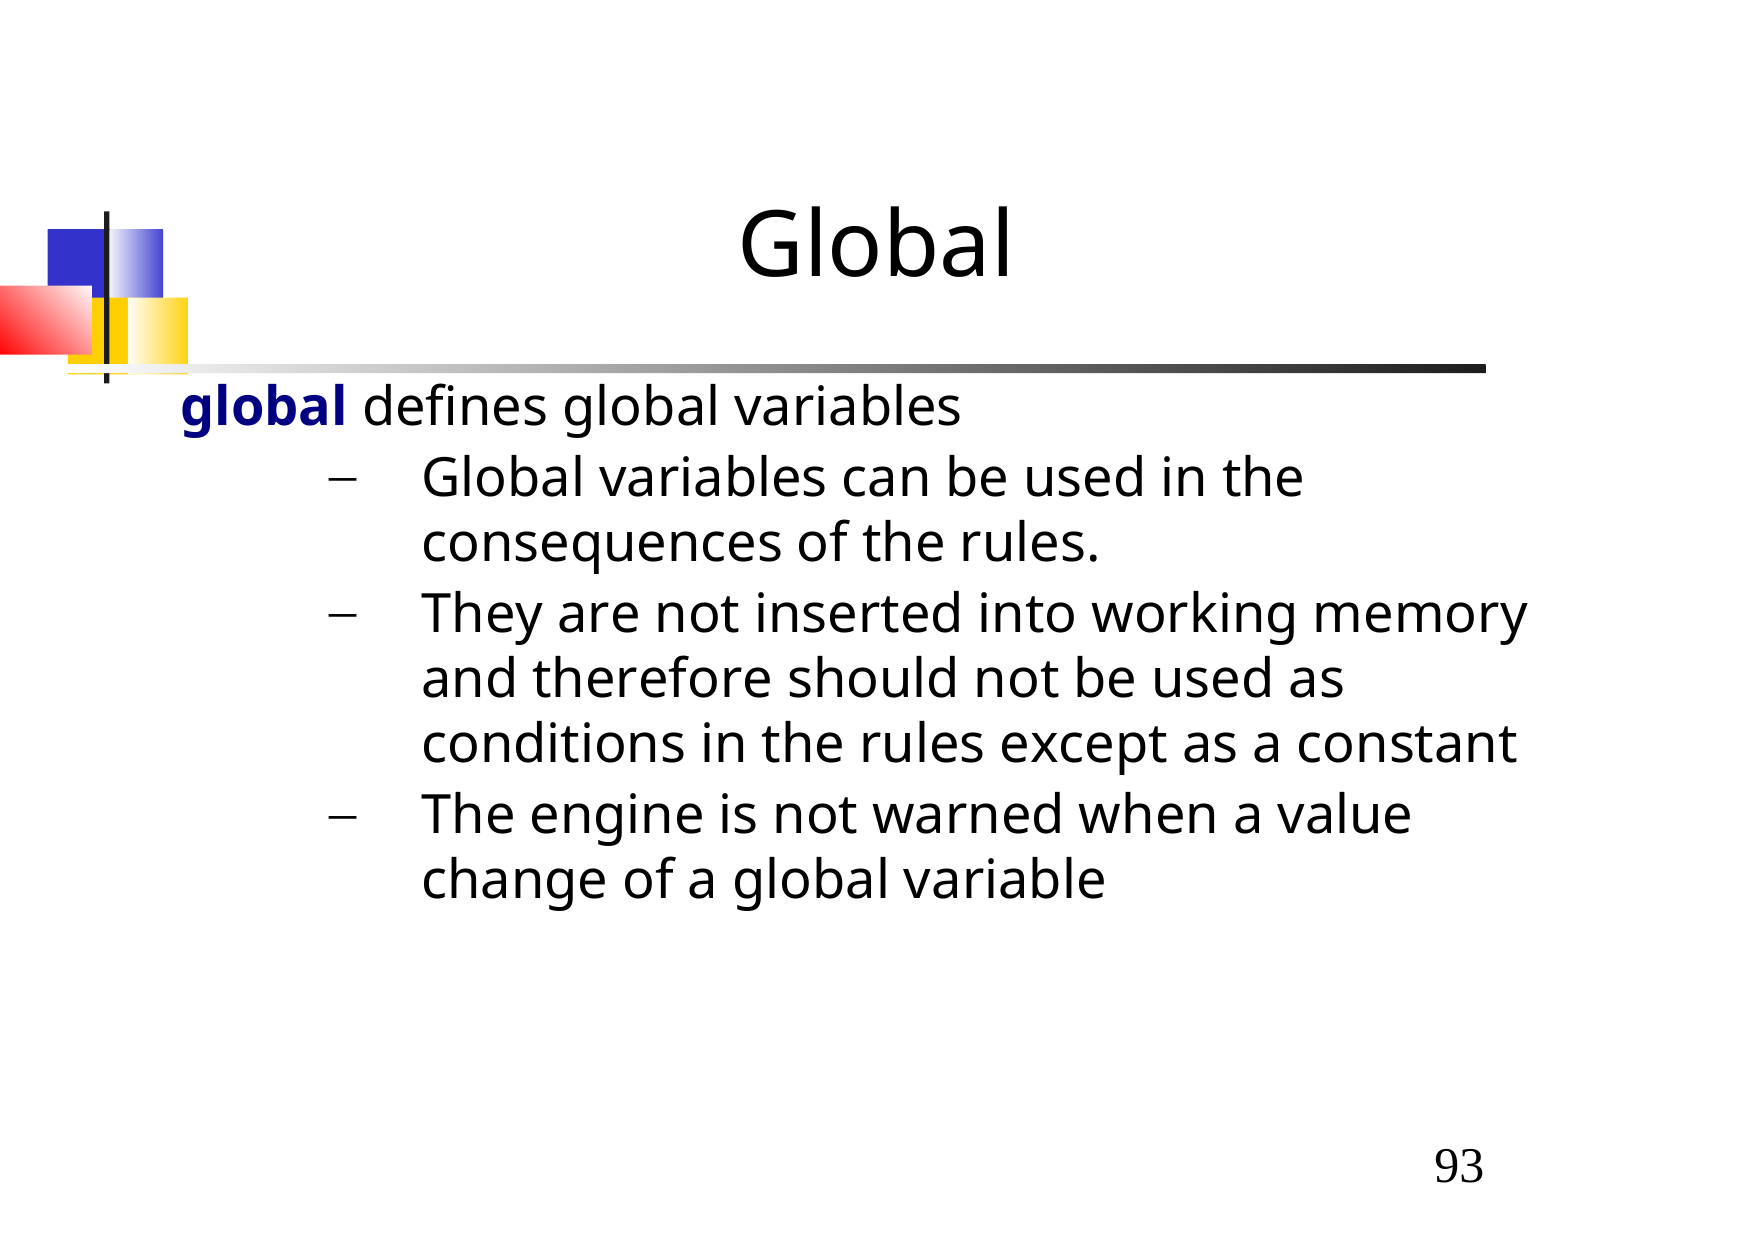

# Global
global defines global variables
Global variables can be used in the consequences of the rules.
They are not inserted into working memory and therefore should not be used as conditions in the rules except as a constant
The engine is not warned when a value change of a global variable